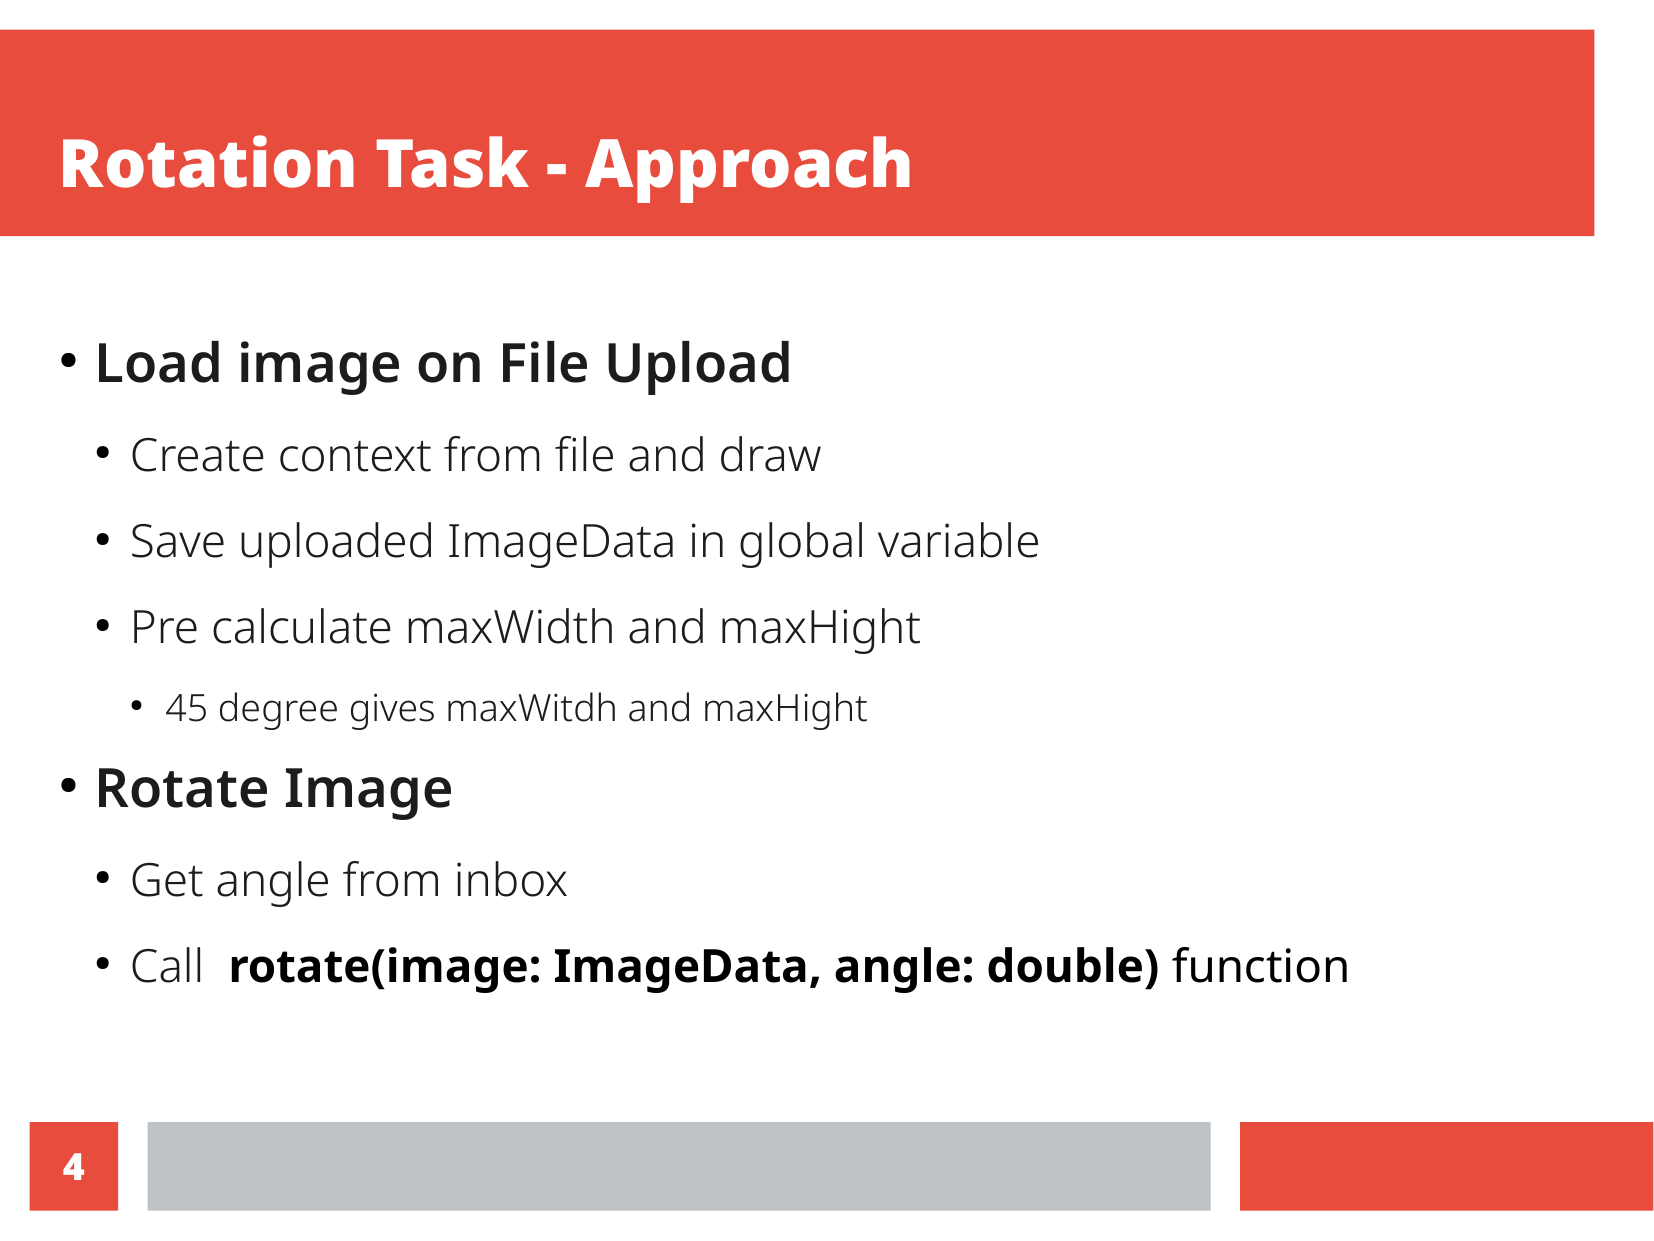

# Rotation Task - Approach
Load image on File Upload
Create context from file and draw
Save uploaded ImageData in global variable
Pre calculate maxWidth and maxHight
45 degree gives maxWitdh and maxHight
Rotate Image
Get angle from inbox
Call rotate(image: ImageData, angle: double) function
4